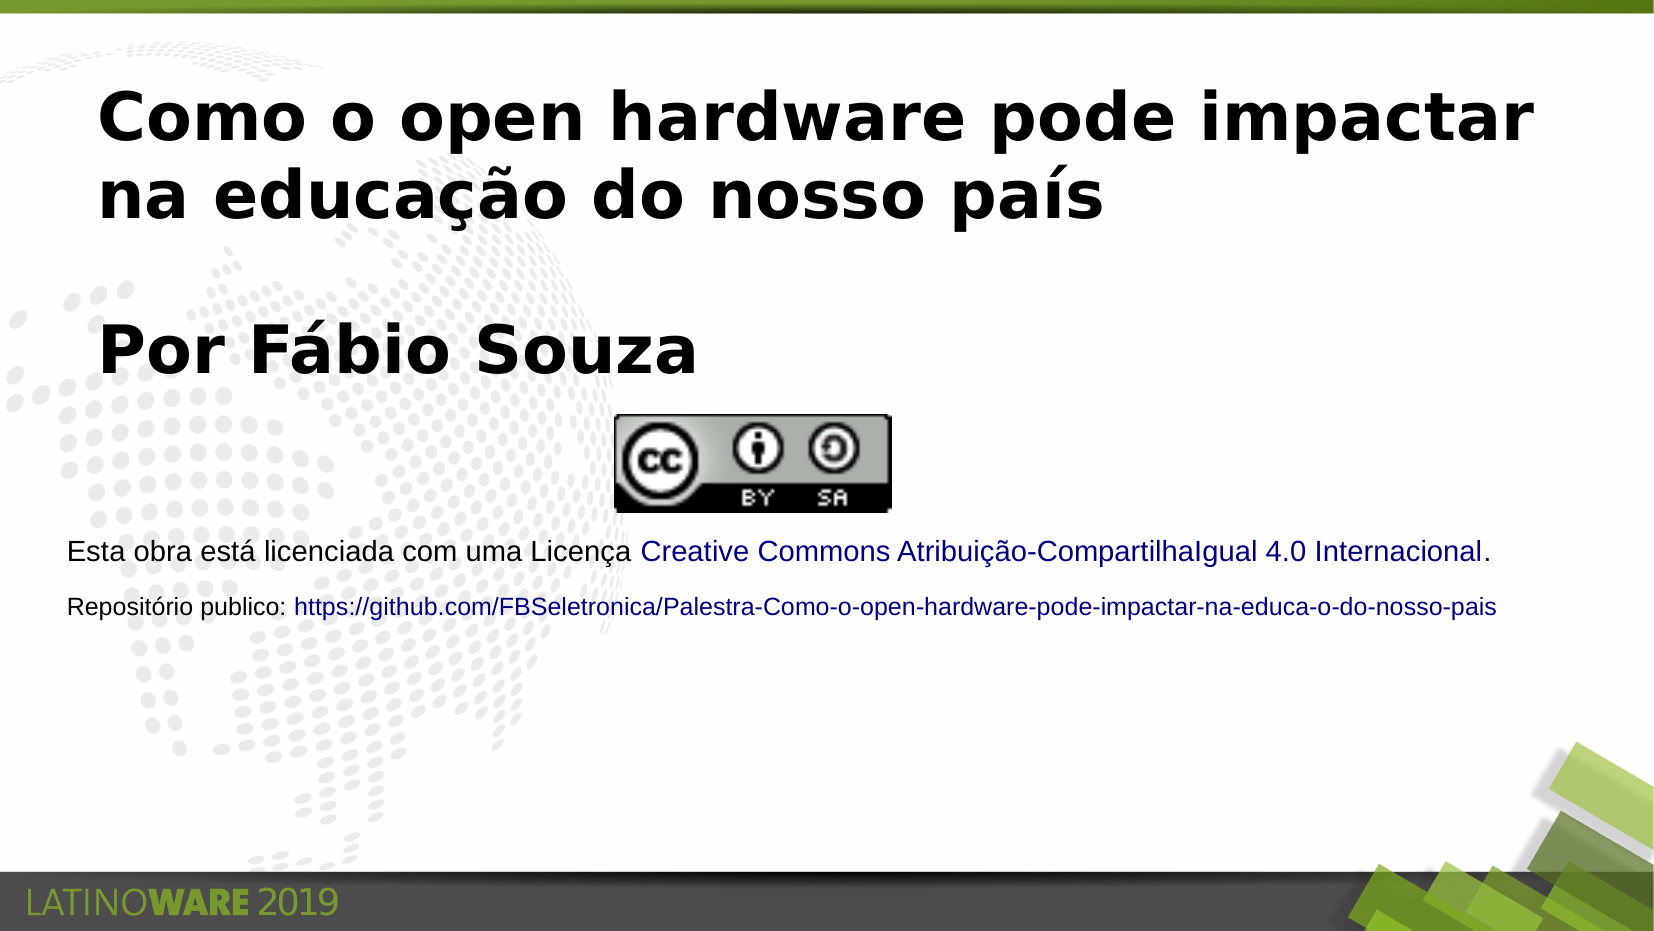

Como o open hardware pode impactar na educação do nosso país
Por Fábio Souza
Esta obra está licenciada com uma Licença Creative Commons Atribuição-CompartilhaIgual 4.0 Internacional.
Repositório publico: https://github.com/FBSeletronica/Palestra-Como-o-open-hardware-pode-impactar-na-educa-o-do-nosso-pais